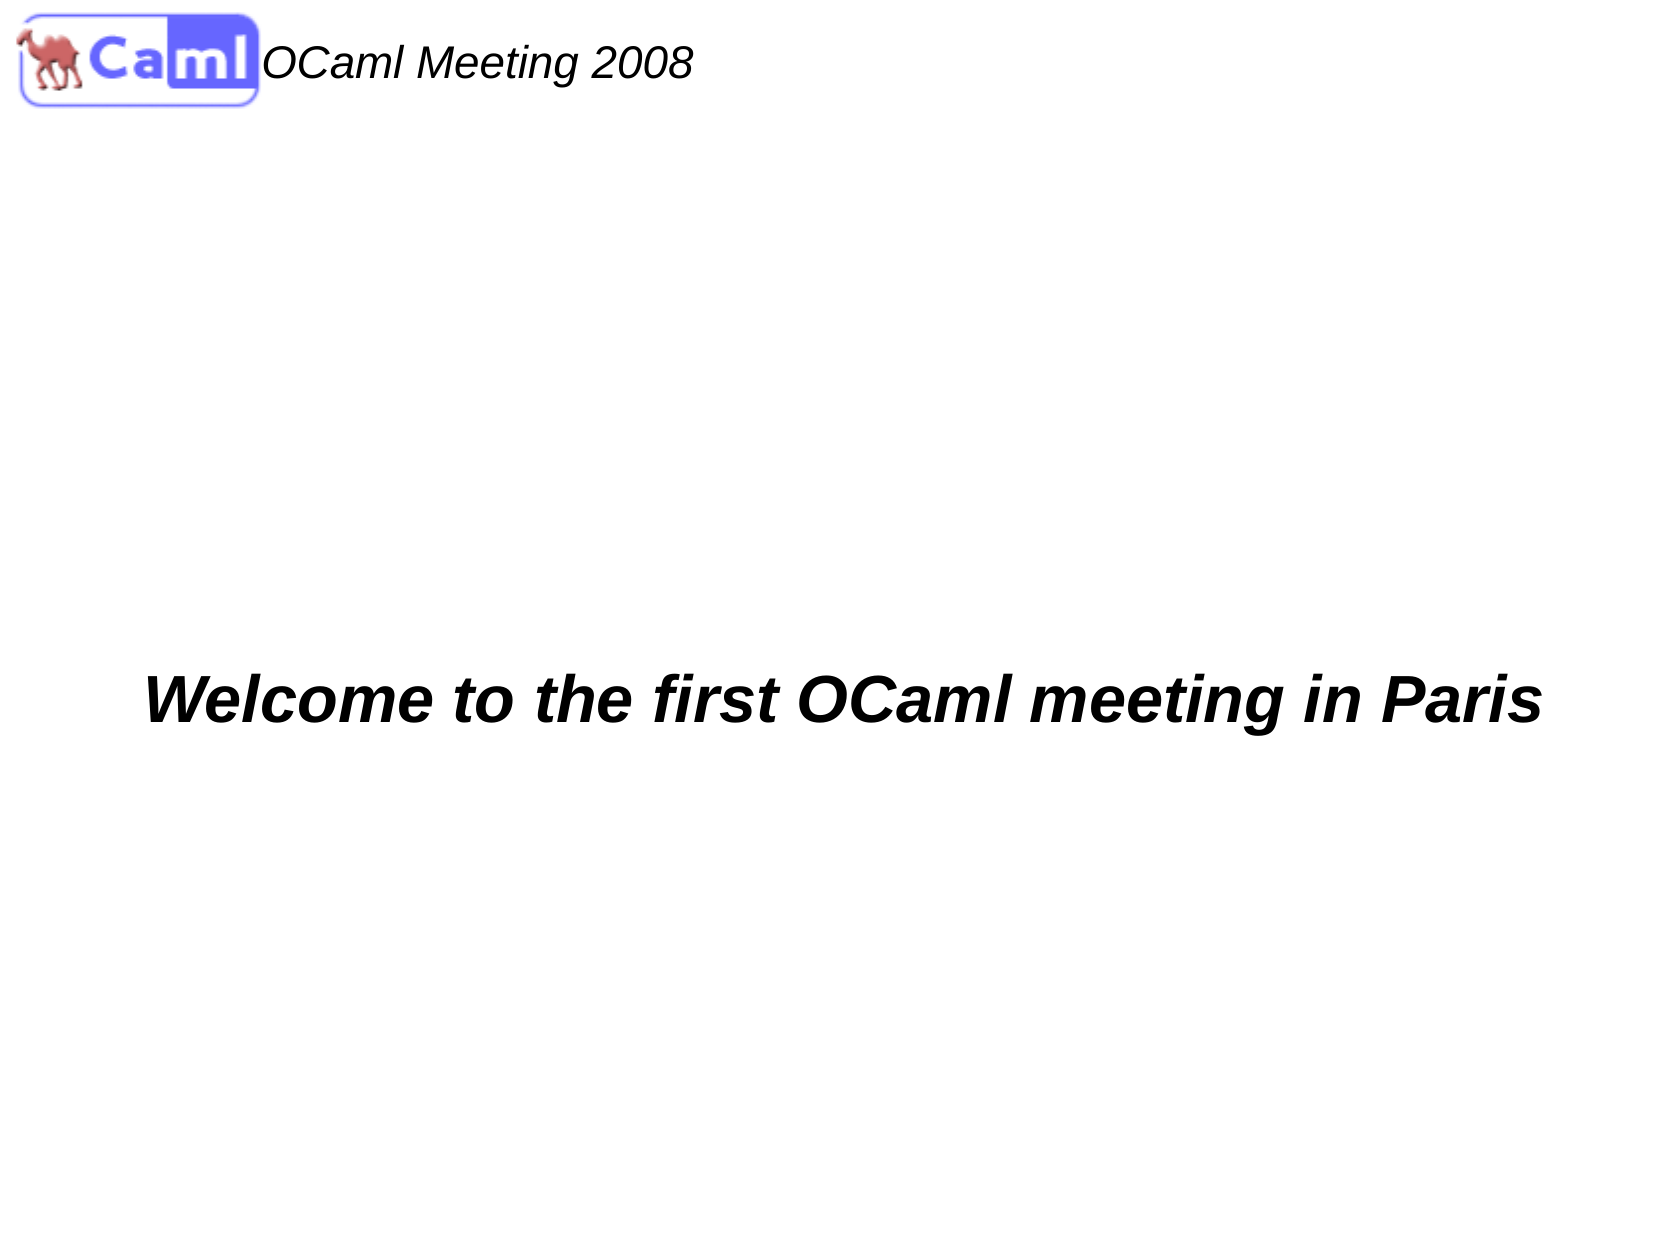

# Welcome to the first OCaml meeting in Paris